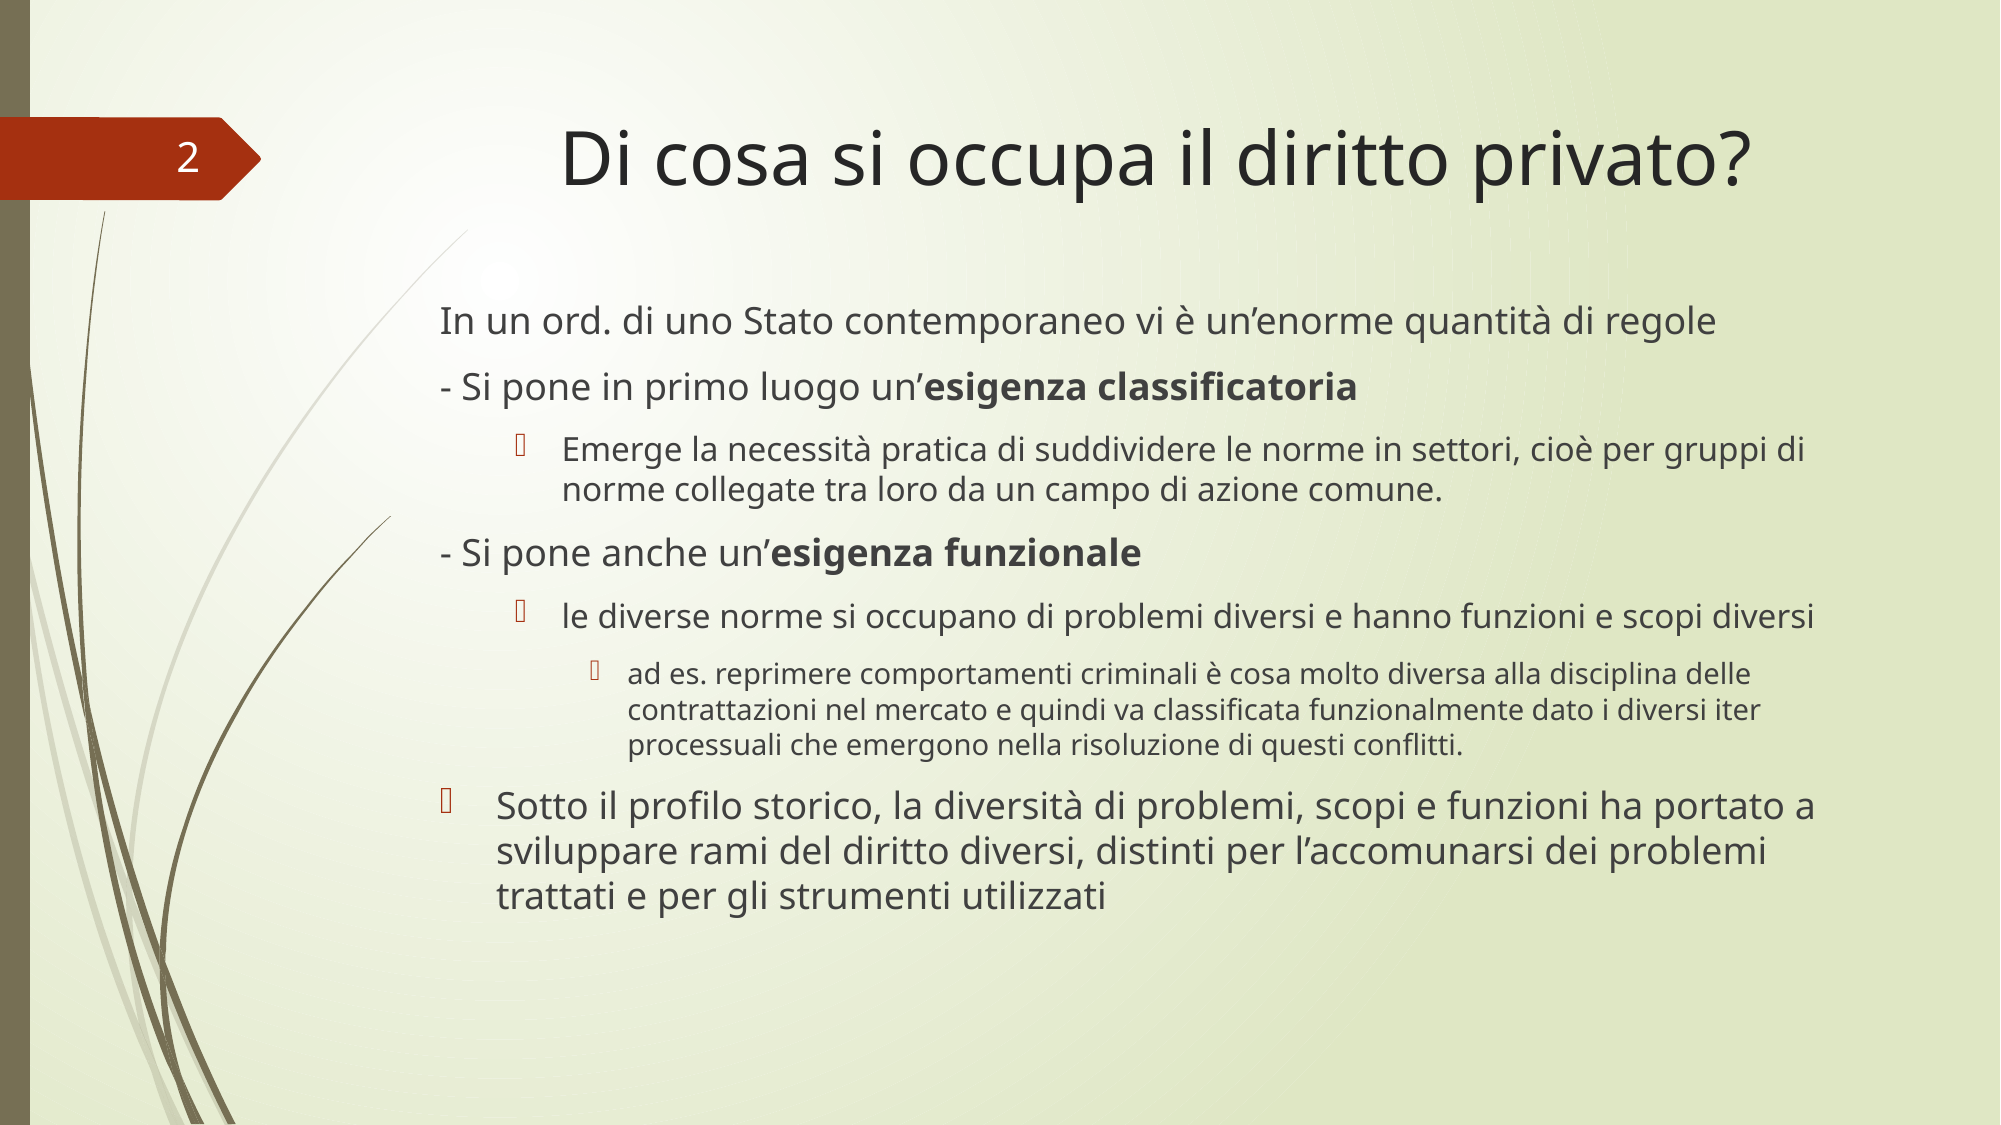

# Di cosa si occupa il diritto privato?
In un ord. di uno Stato contemporaneo vi è un’enorme quantità di regole
- Si pone in primo luogo un’esigenza classificatoria
Emerge la necessità pratica di suddividere le norme in settori, cioè per gruppi di norme collegate tra loro da un campo di azione comune.
- Si pone anche un’esigenza funzionale
le diverse norme si occupano di problemi diversi e hanno funzioni e scopi diversi
ad es. reprimere comportamenti criminali è cosa molto diversa alla disciplina delle contrattazioni nel mercato e quindi va classificata funzionalmente dato i diversi iter processuali che emergono nella risoluzione di questi conflitti.
Sotto il profilo storico, la diversità di problemi, scopi e funzioni ha portato a sviluppare rami del diritto diversi, distinti per l’accomunarsi dei problemi trattati e per gli strumenti utilizzati